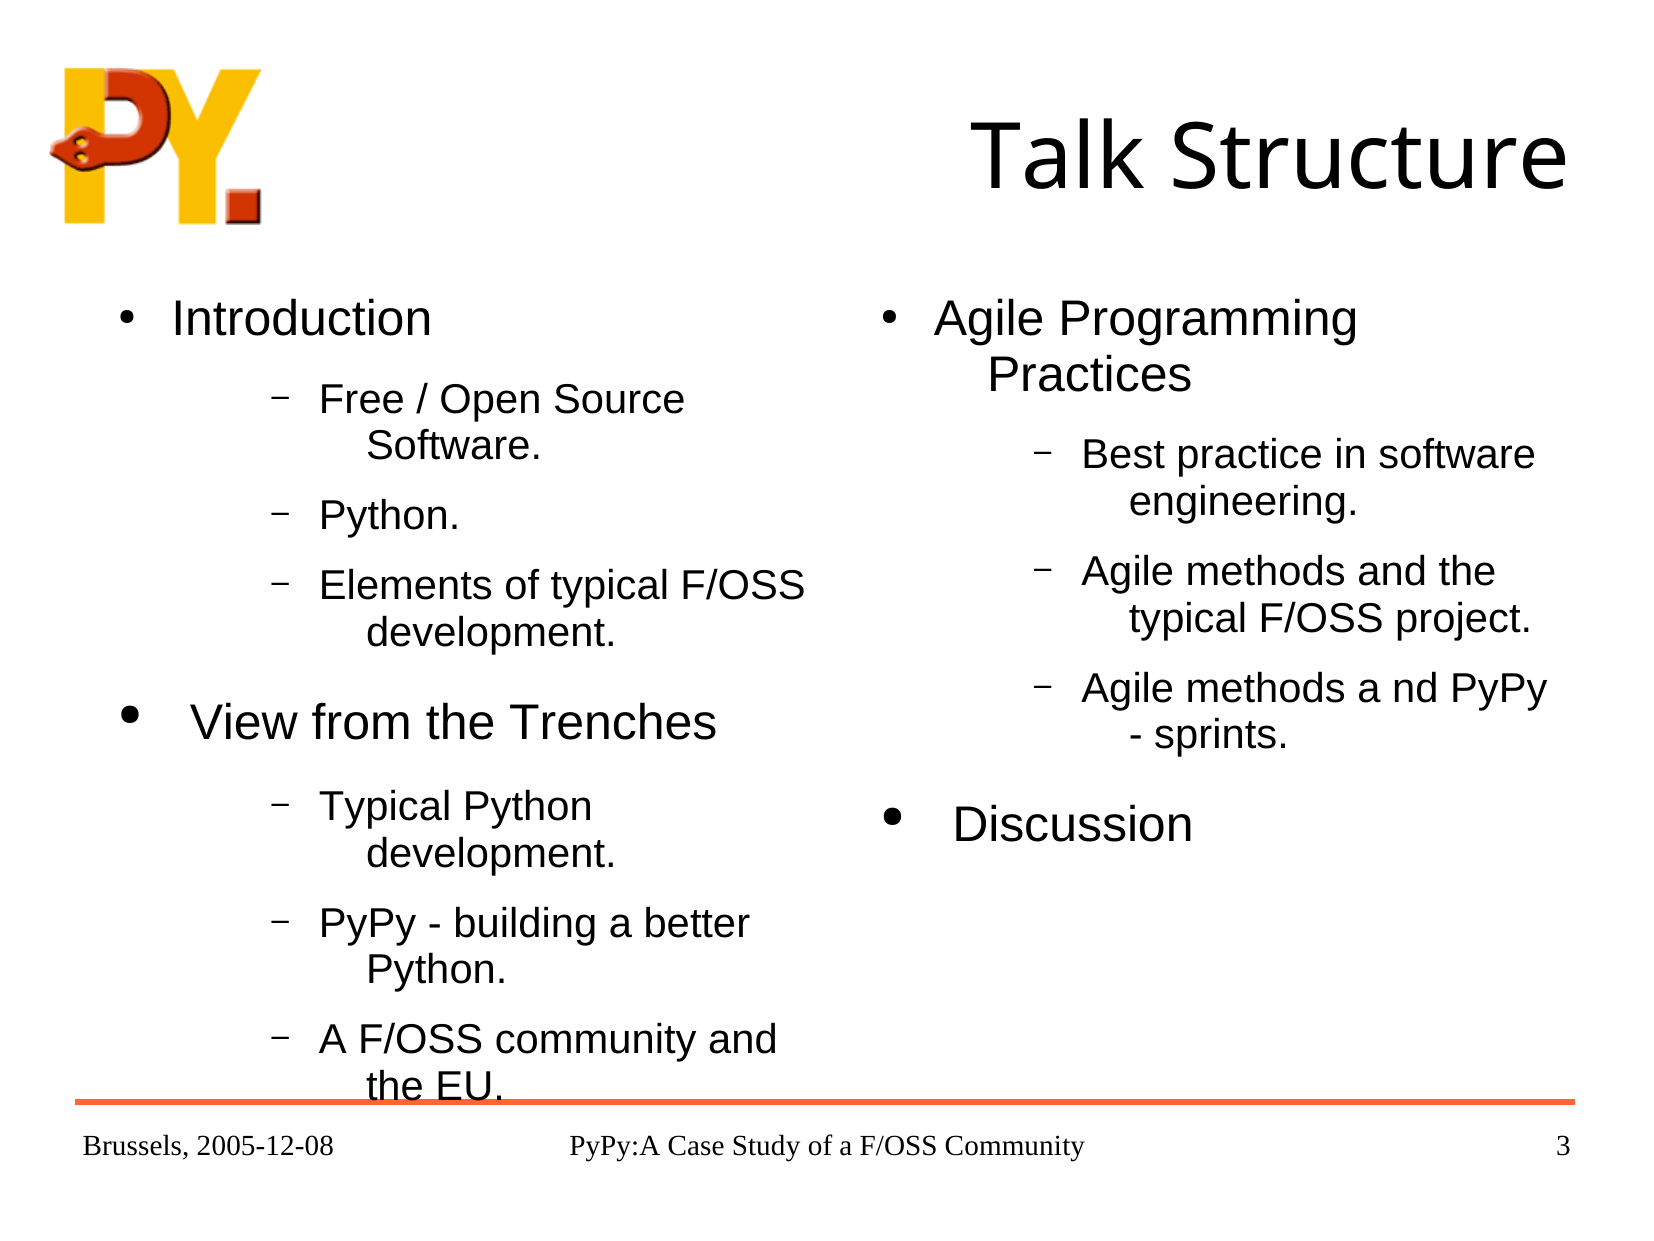

# Talk Structure
Introduction
Free / Open Source Software.
Python.
Elements of typical F/OSS development.
 View from the Trenches
Typical Python development.
PyPy - building a better Python.
A F/OSS community and the EU.
Agile Programming Practices
Best practice in software engineering.
Agile methods and the typical F/OSS project.
Agile methods a nd PyPy - sprints.
 Discussion
Brussels, 2005-12-08
PyPy: A Case Study of a F/OSS Community
3